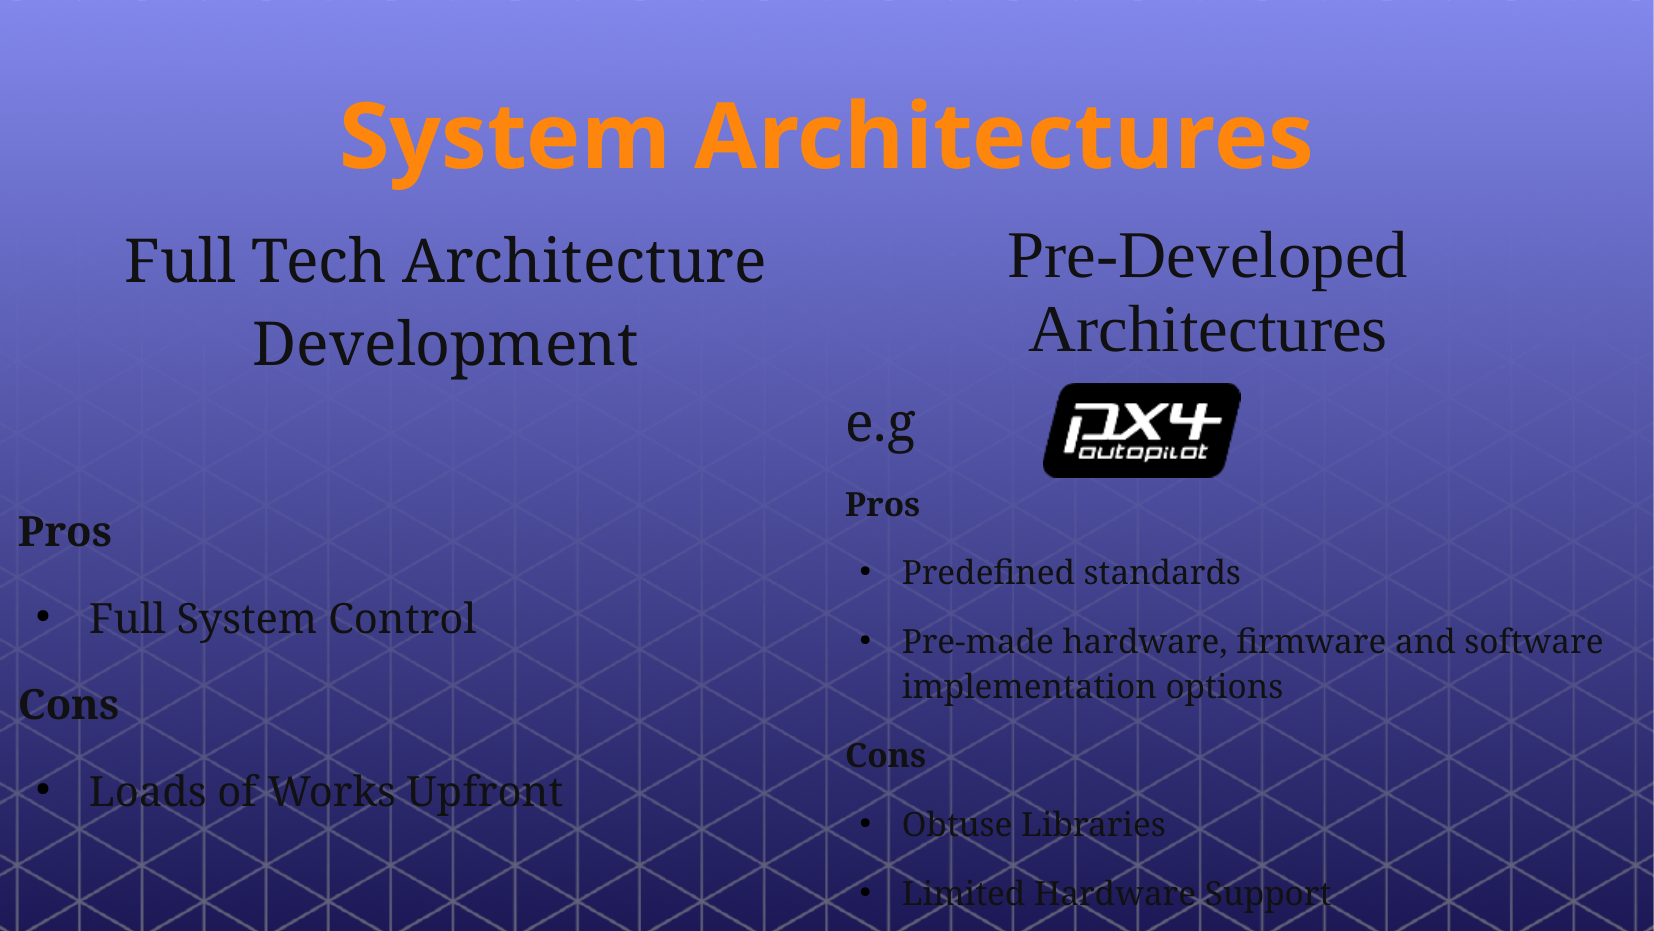

# System Architectures
Full Tech Architecture Development
Pre-Developed Architectures
e.g
Pros
Predefined standards
Pre-made hardware, firmware and software implementation options
Cons
Obtuse Libraries
Limited Hardware Support
Pros
Full System Control
Cons
Loads of Works Upfront